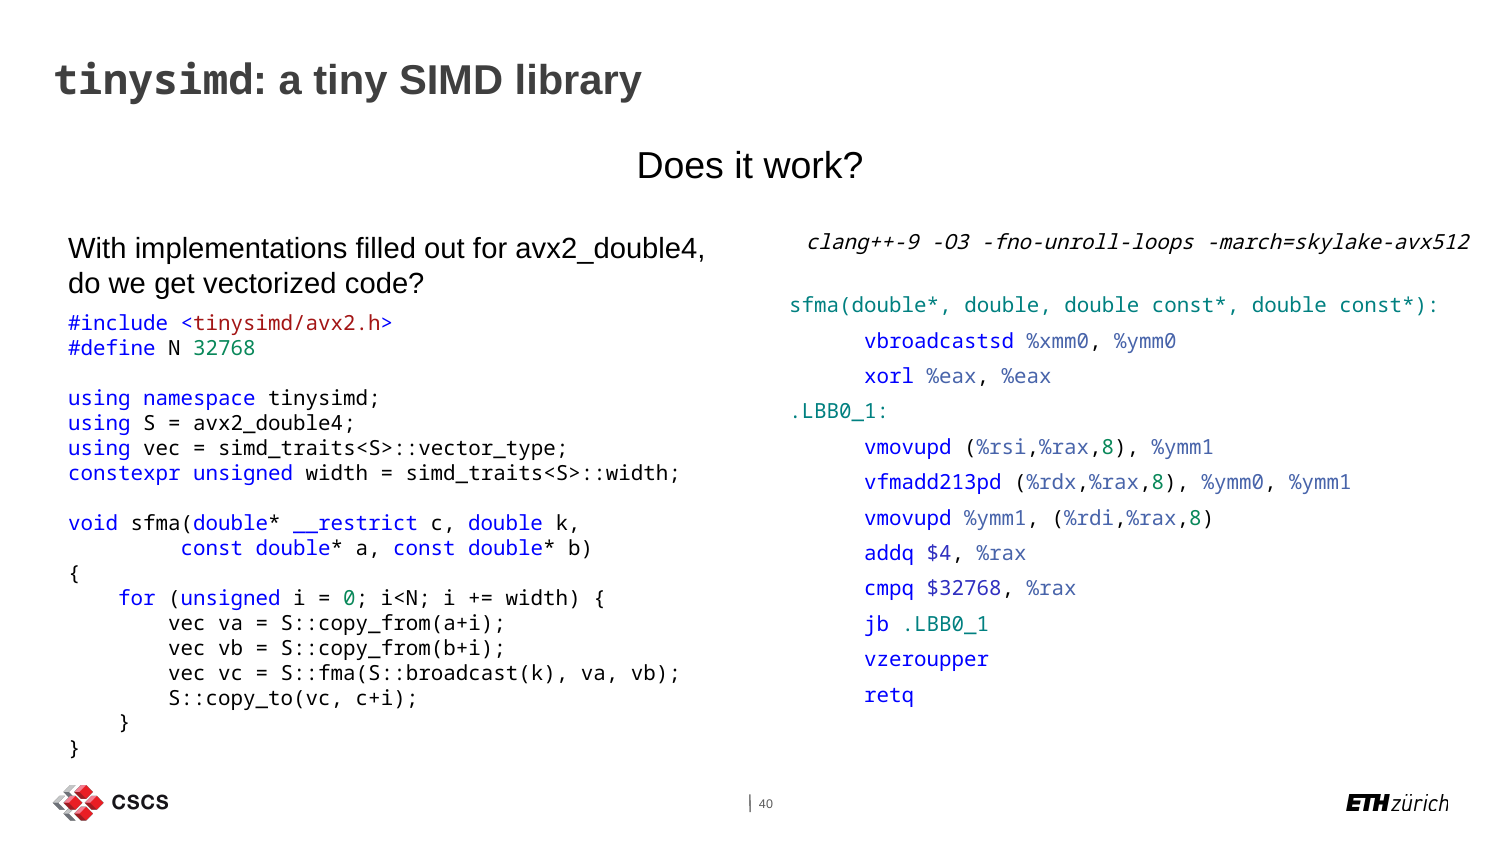

# tinysimd: a tiny SIMD library
Does it work?
With implementations filled out for avx2_double4, do we get vectorized code?
#include <tinysimd/avx2.h>
#define N 32768
using namespace tinysimd;
using S = avx2_double4;
using vec = simd_traits<S>::vector_type;
constexpr unsigned width = simd_traits<S>::width;
void sfma(double* __restrict c, double k,
 const double* a, const double* b)
{
 for (unsigned i = 0; i<N; i += width) {
 vec va = S::copy_from(a+i);
 vec vb = S::copy_from(b+i);
 vec vc = S::fma(S::broadcast(k), va, vb);
 S::copy_to(vc, c+i);
 }
}
clang++-9 -O3 -fno-unroll-loops -march=skylake-avx512
sfma(double*, double, double const*, double const*):
vbroadcastsd %xmm0, %ymm0
xorl %eax, %eax
.LBB0_1:
vmovupd (%rsi,%rax,8), %ymm1
vfmadd213pd (%rdx,%rax,8), %ymm0, %ymm1
vmovupd %ymm1, (%rdi,%rax,8)
addq $4, %rax
cmpq $32768, %rax
jb .LBB0_1
vzeroupper
retq